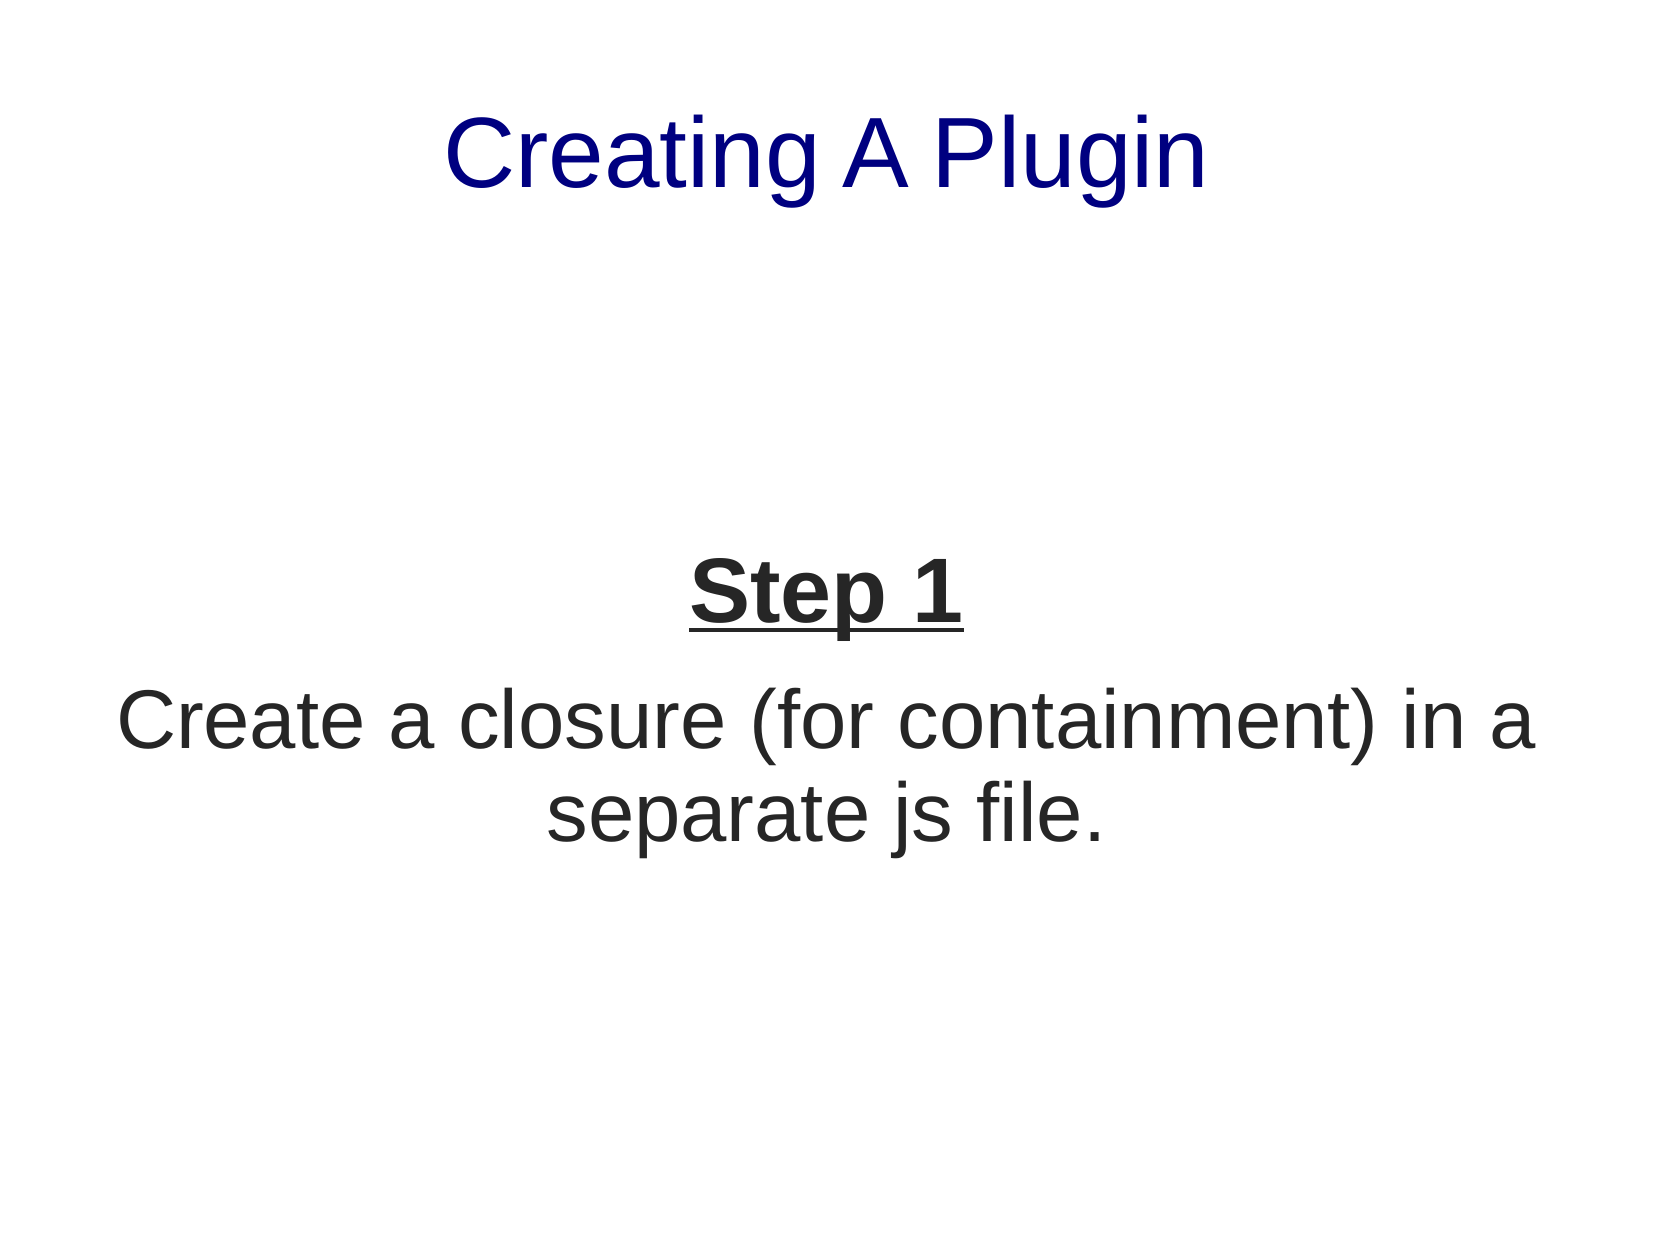

# Creating A Plugin
Step 1
Create a closure (for containment) in a separate js file.